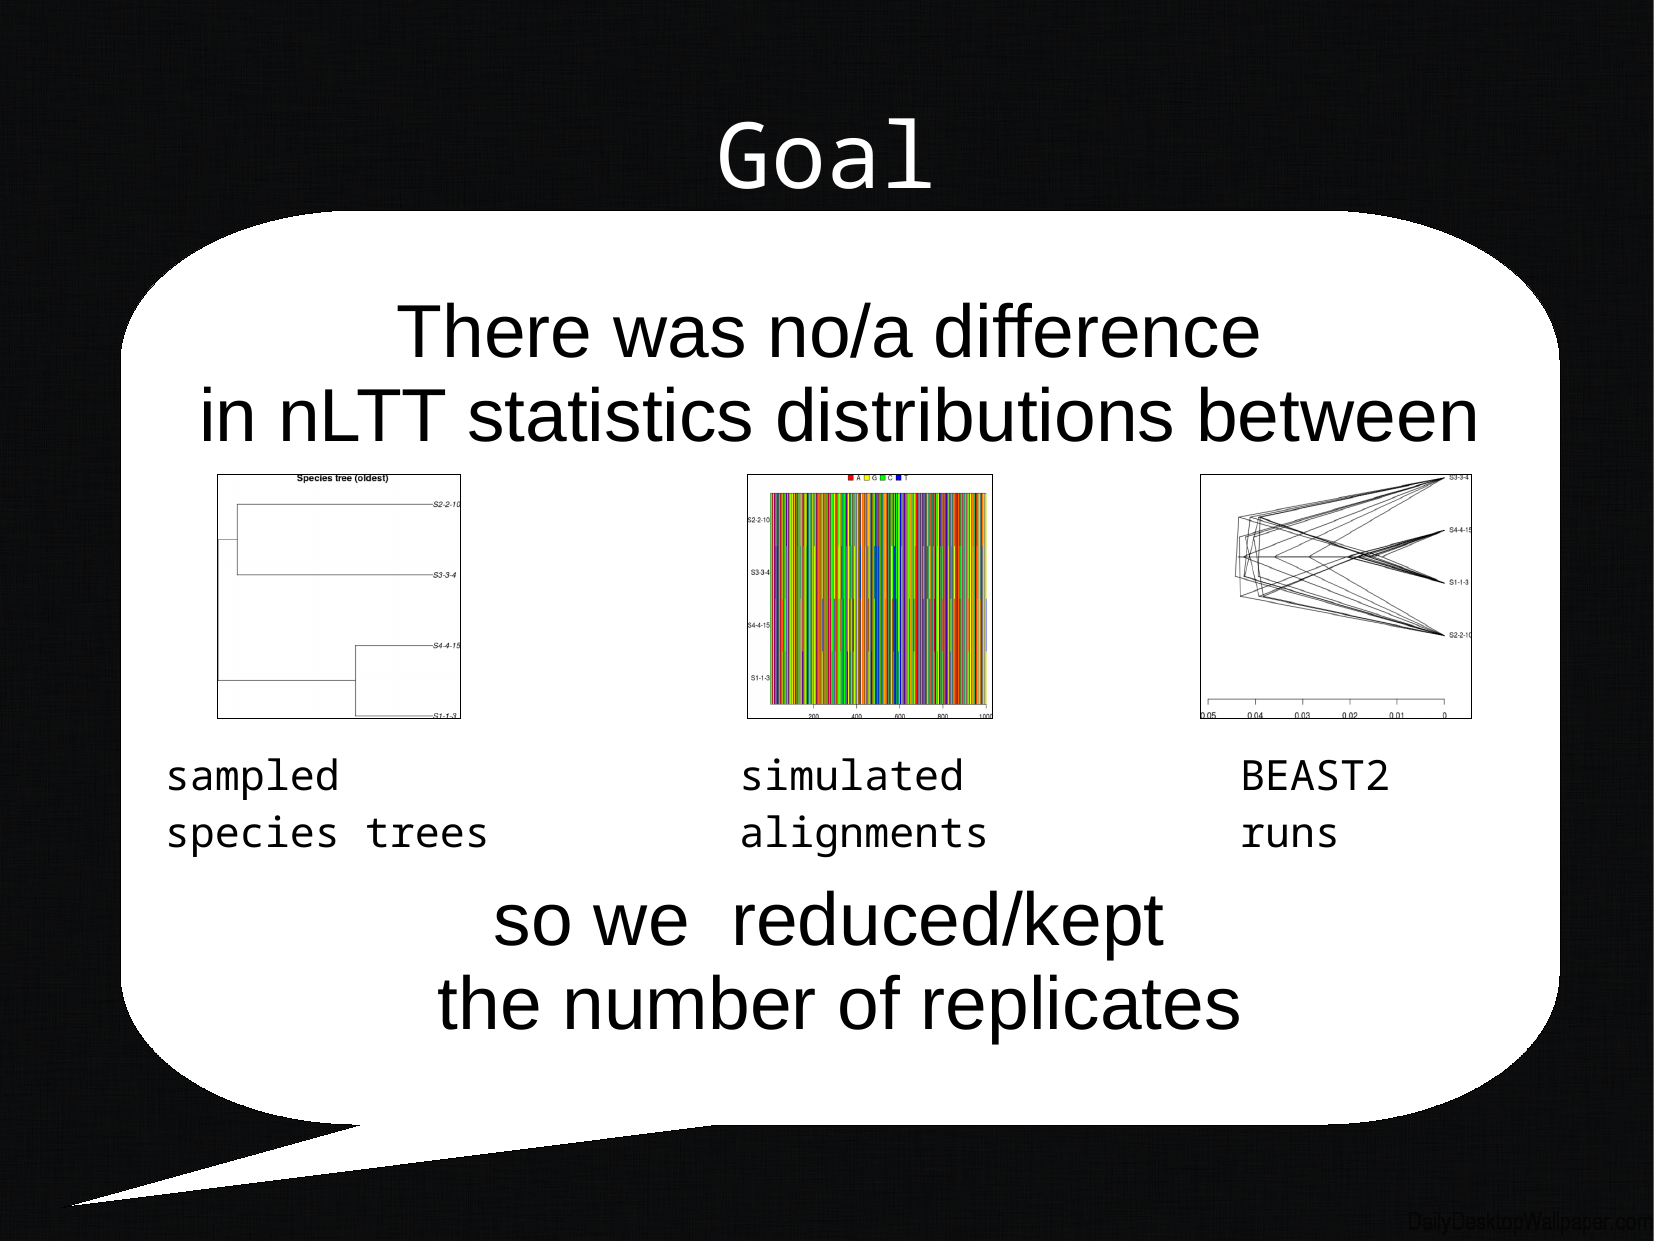

# Goal
There was no/a difference
in nLTT statistics distributions between
so we reduced/kept
the number of replicates
sampled species trees
simulated alignments
BEAST2 runs